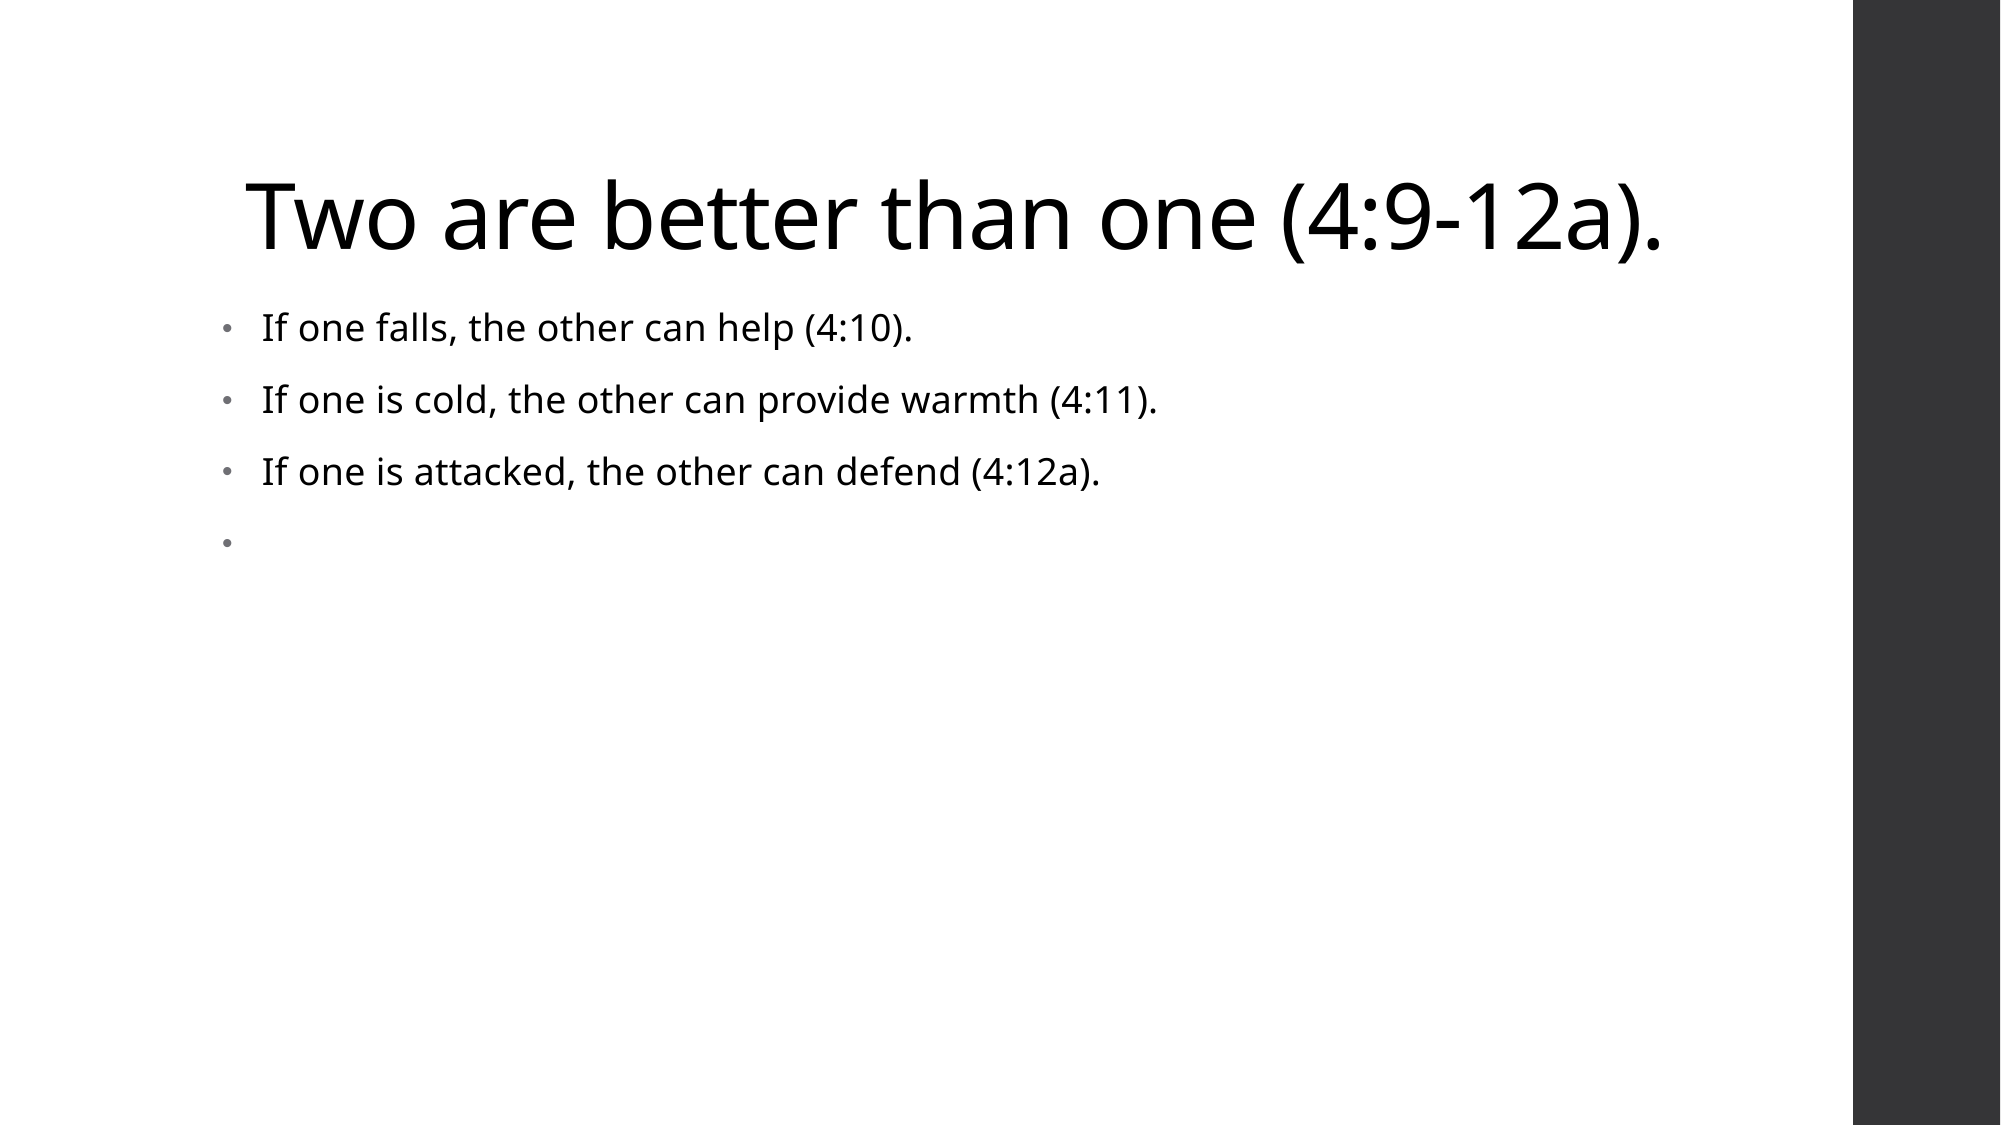

# Two are better than one (4:9-12a).
 If one falls, the other can help (4:10).
 If one is cold, the other can provide warmth (4:11).
 If one is attacked, the other can defend (4:12a).